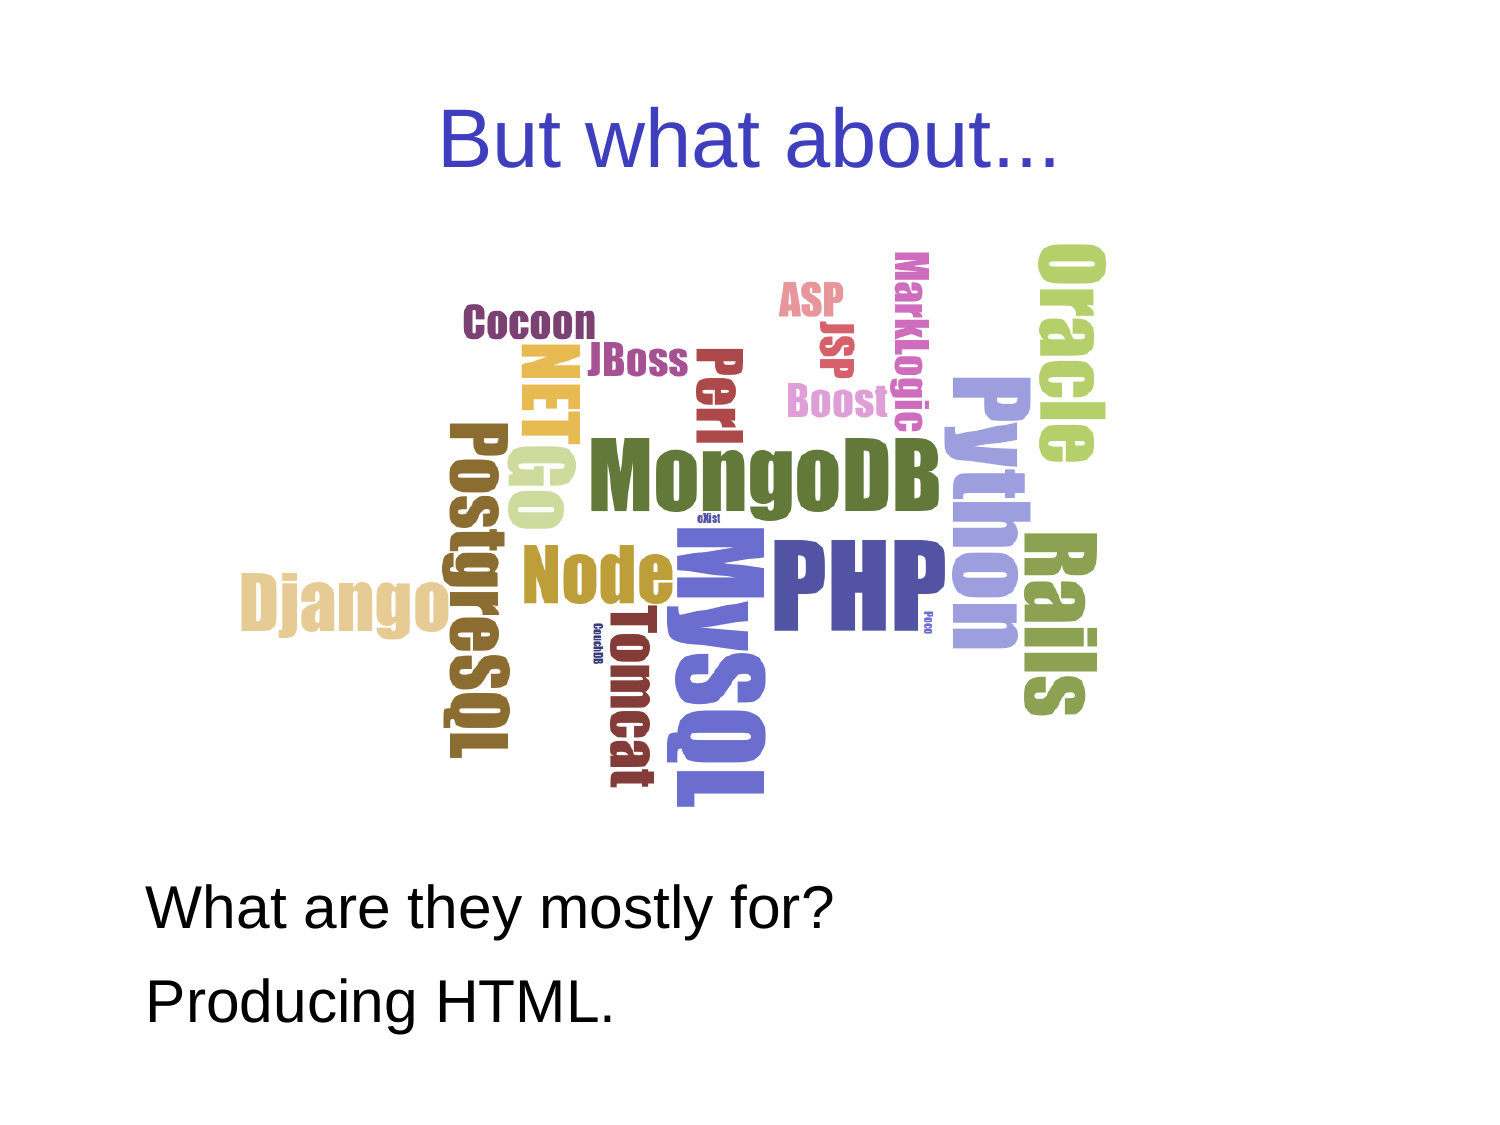

# But what about...
What are they mostly for?
Producing HTML.